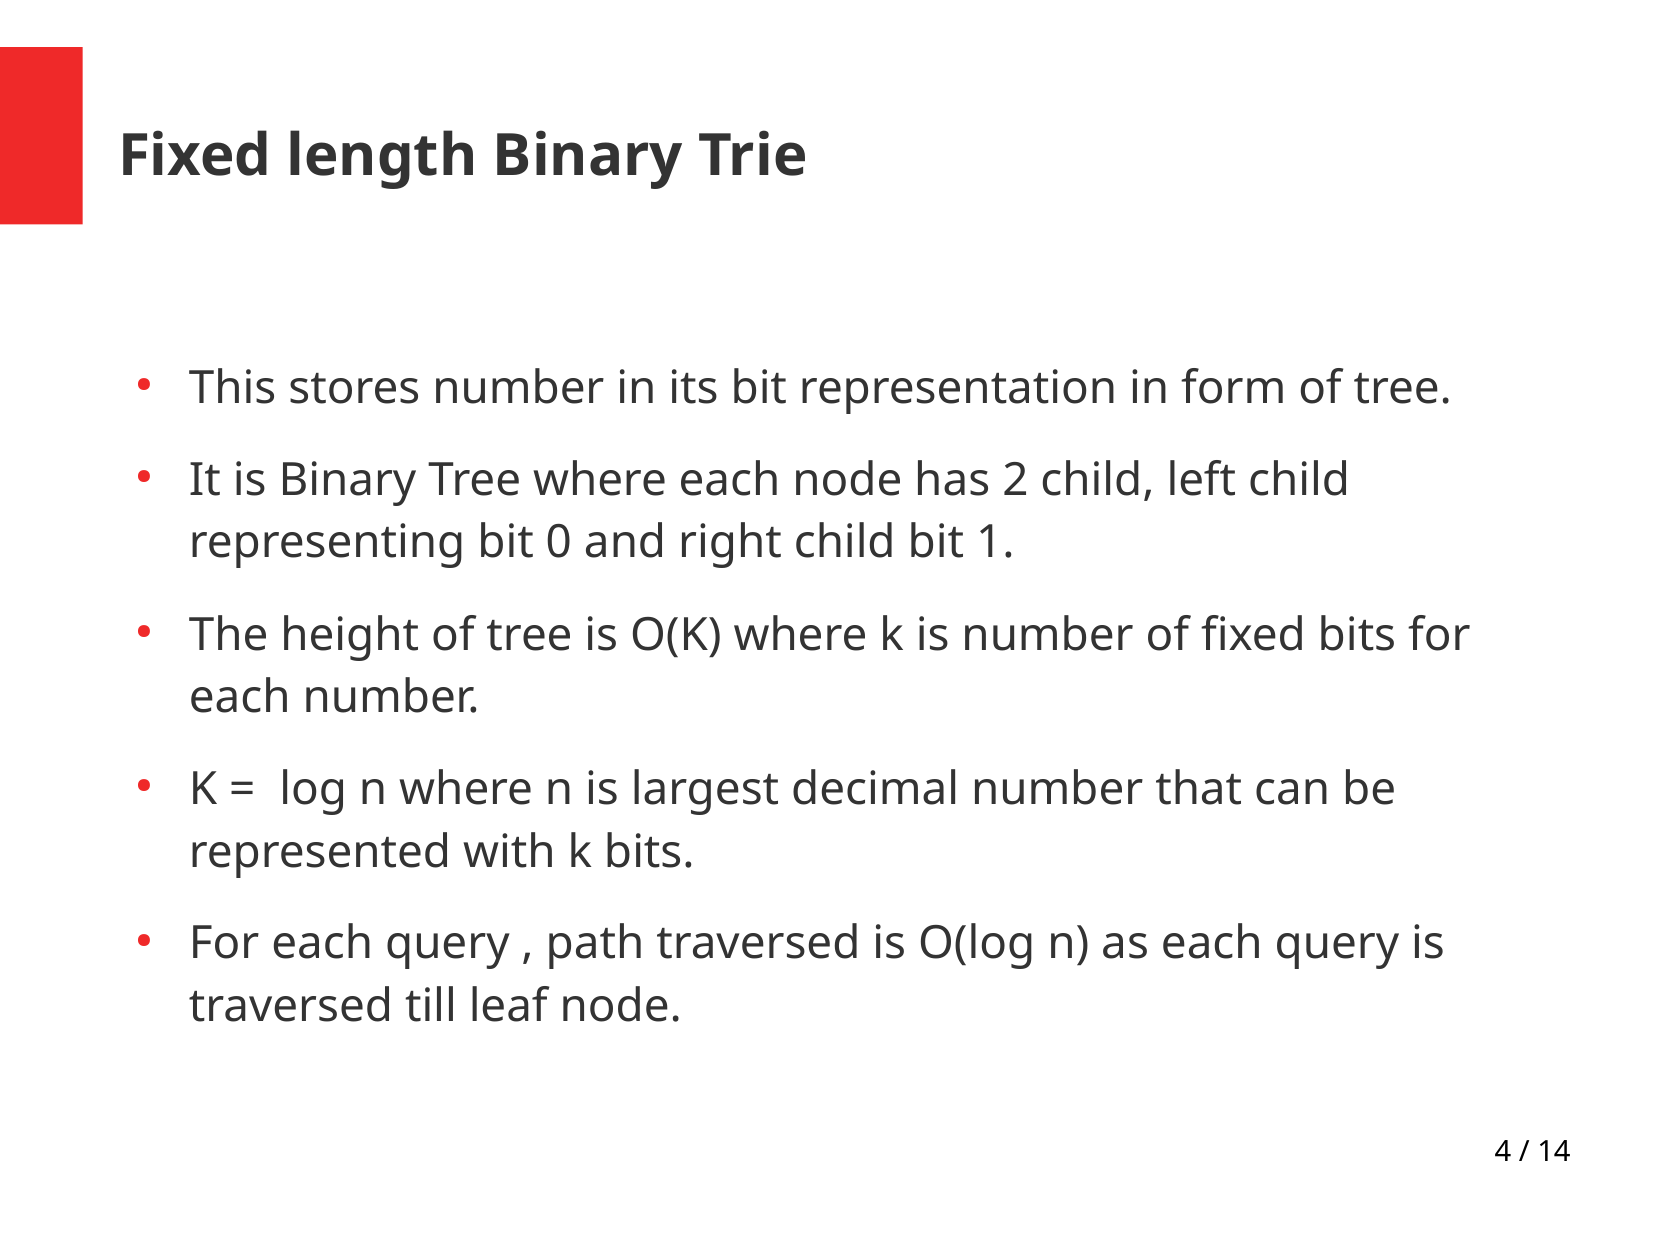

# Fixed length Binary Trie
This stores number in its bit representation in form of tree.
It is Binary Tree where each node has 2 child, left child representing bit 0 and right child bit 1.
The height of tree is O(K) where k is number of fixed bits for each number.
K = log n where n is largest decimal number that can be represented with k bits.
For each query , path traversed is O(log n) as each query is traversed till leaf node.
4